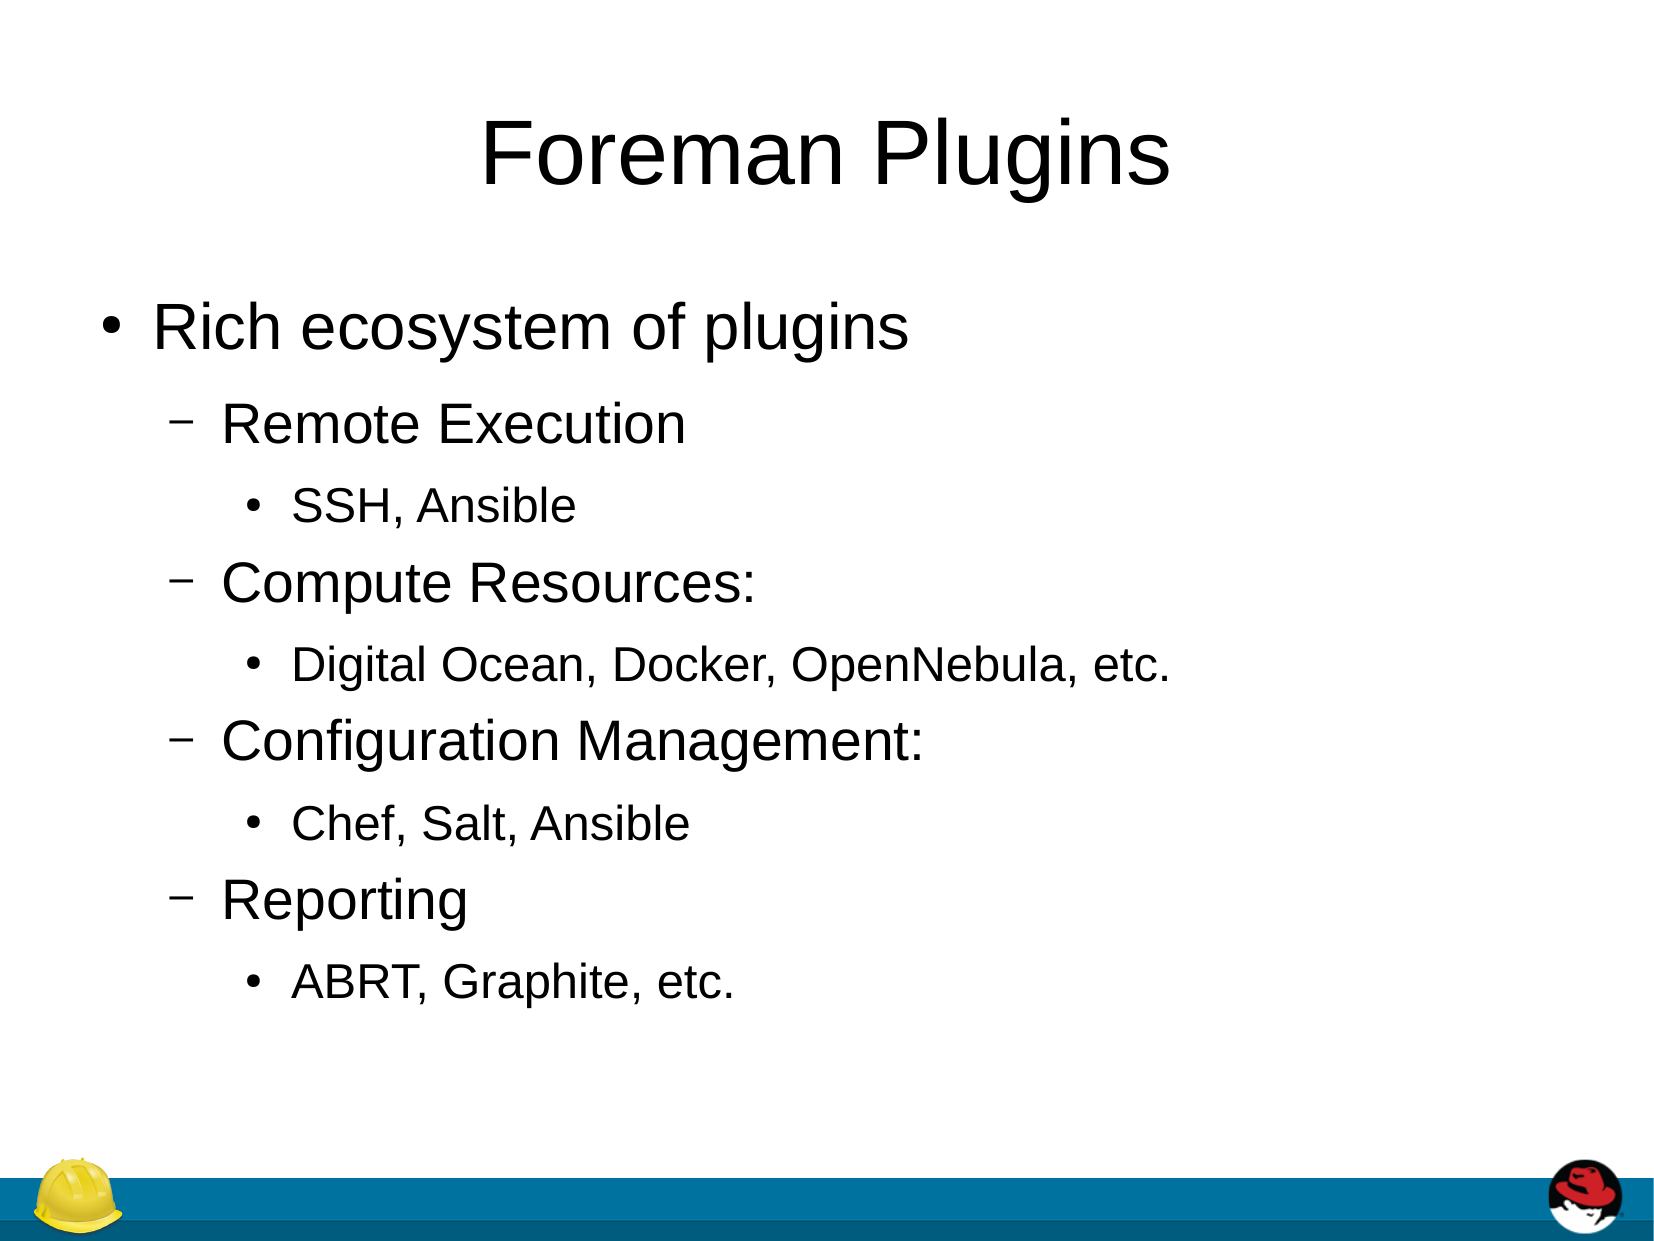

# Foreman Plugins
Rich ecosystem of plugins
Remote Execution
SSH, Ansible
Compute Resources:
Digital Ocean, Docker, OpenNebula, etc.
Configuration Management:
Chef, Salt, Ansible
Reporting
ABRT, Graphite, etc.